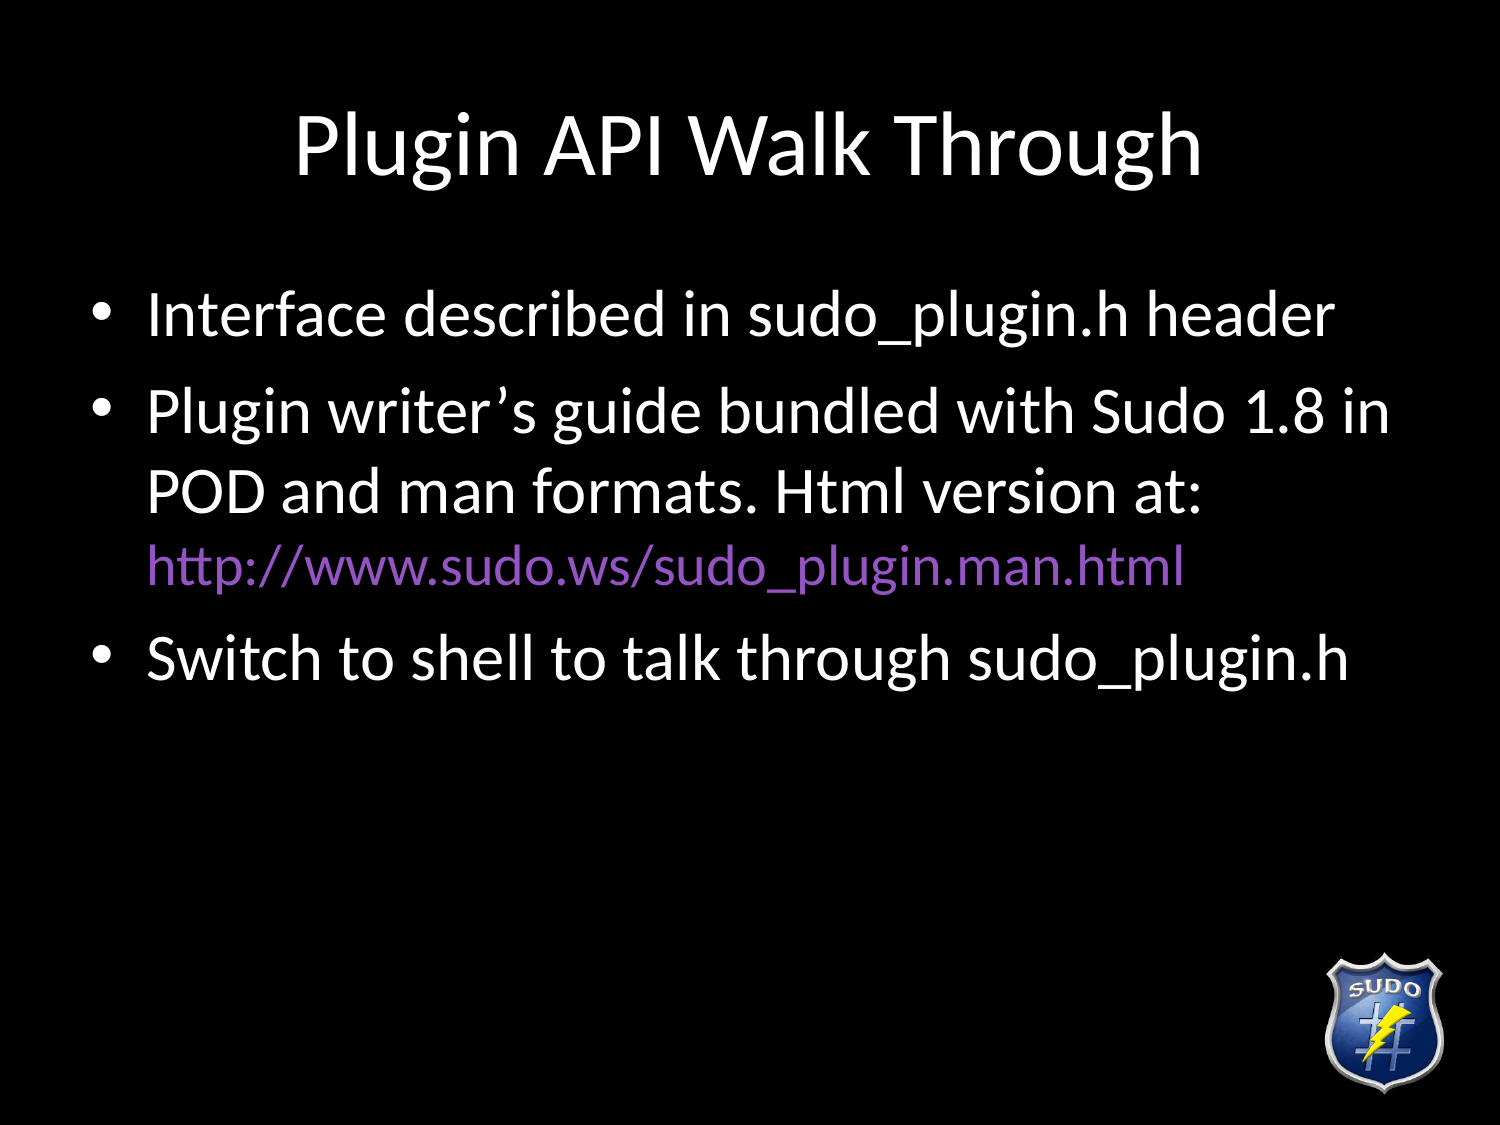

# Plugin API Walk Through
Interface described in sudo_plugin.h header
Plugin writer’s guide bundled with Sudo 1.8 in POD and man formats. Html version at: http://www.sudo.ws/sudo_plugin.man.html
Switch to shell to talk through sudo_plugin.h